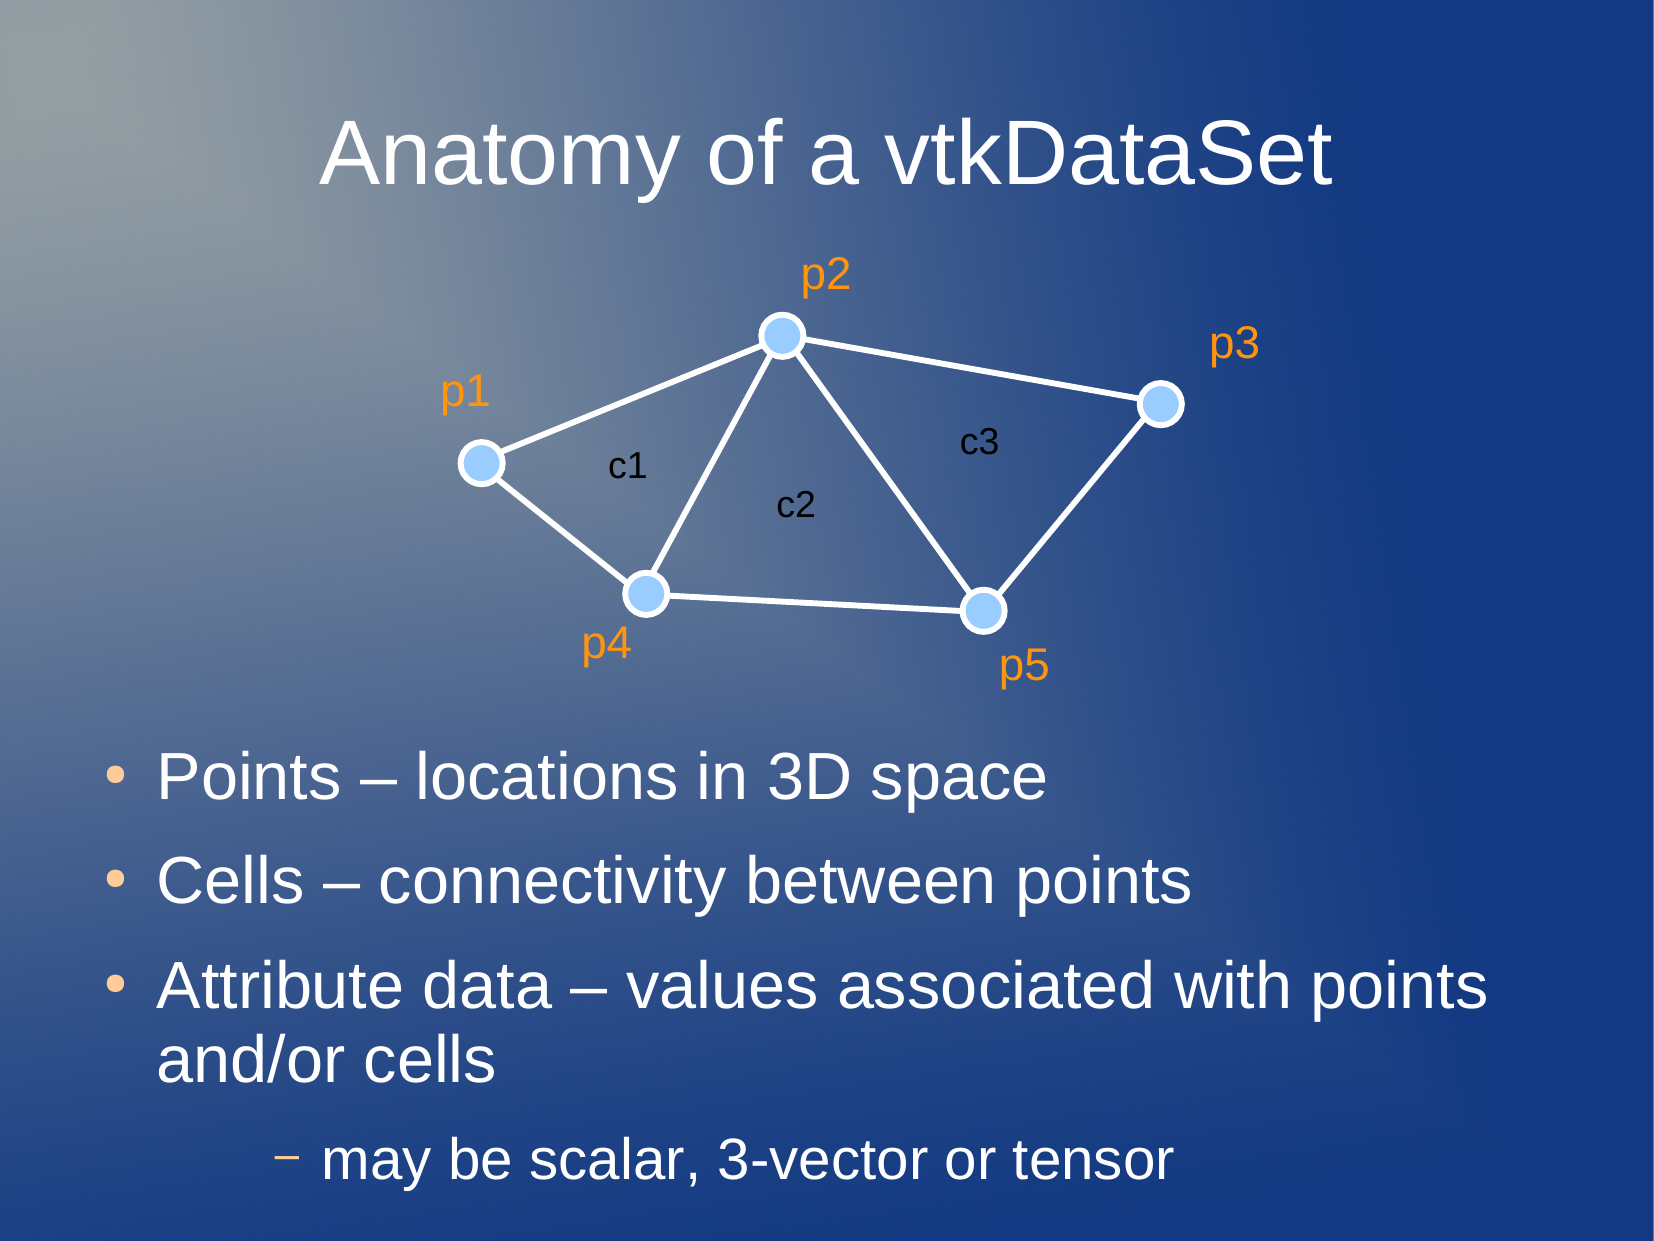

# Anatomy of a vtkDataSet
p2
p3
p1
c3
c1
c2
p4
p5
Points – locations in 3D space
Cells – connectivity between points
Attribute data – values associated with points and/or cells
may be scalar, 3-vector or tensor